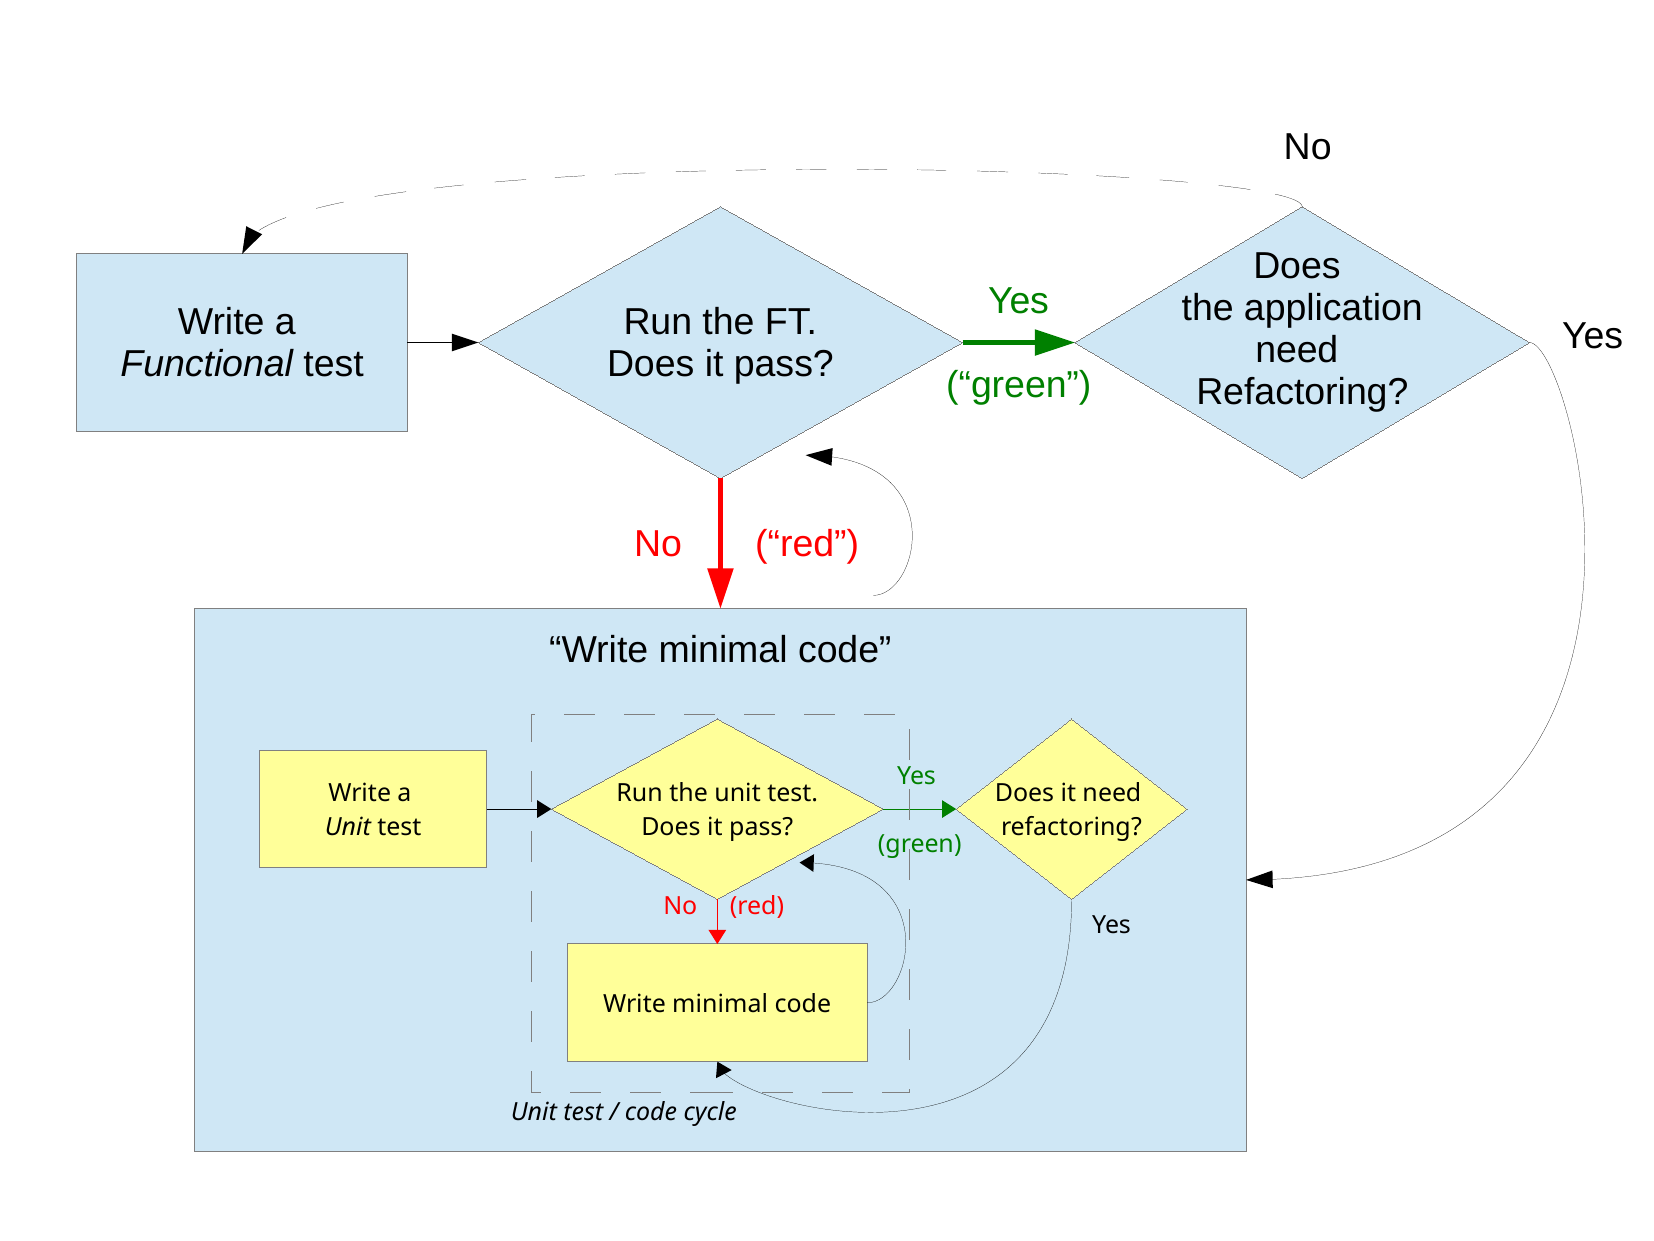

No
Run the FT.
Does it pass?
Does
the application
need
Refactoring?
Write a
Functional test
Yes
“Write minimal code”
Run the unit test.
Does it pass?
Does it need
refactoring?
Write a
Unit test
Yes
Write minimal code
Unit test / code cycle